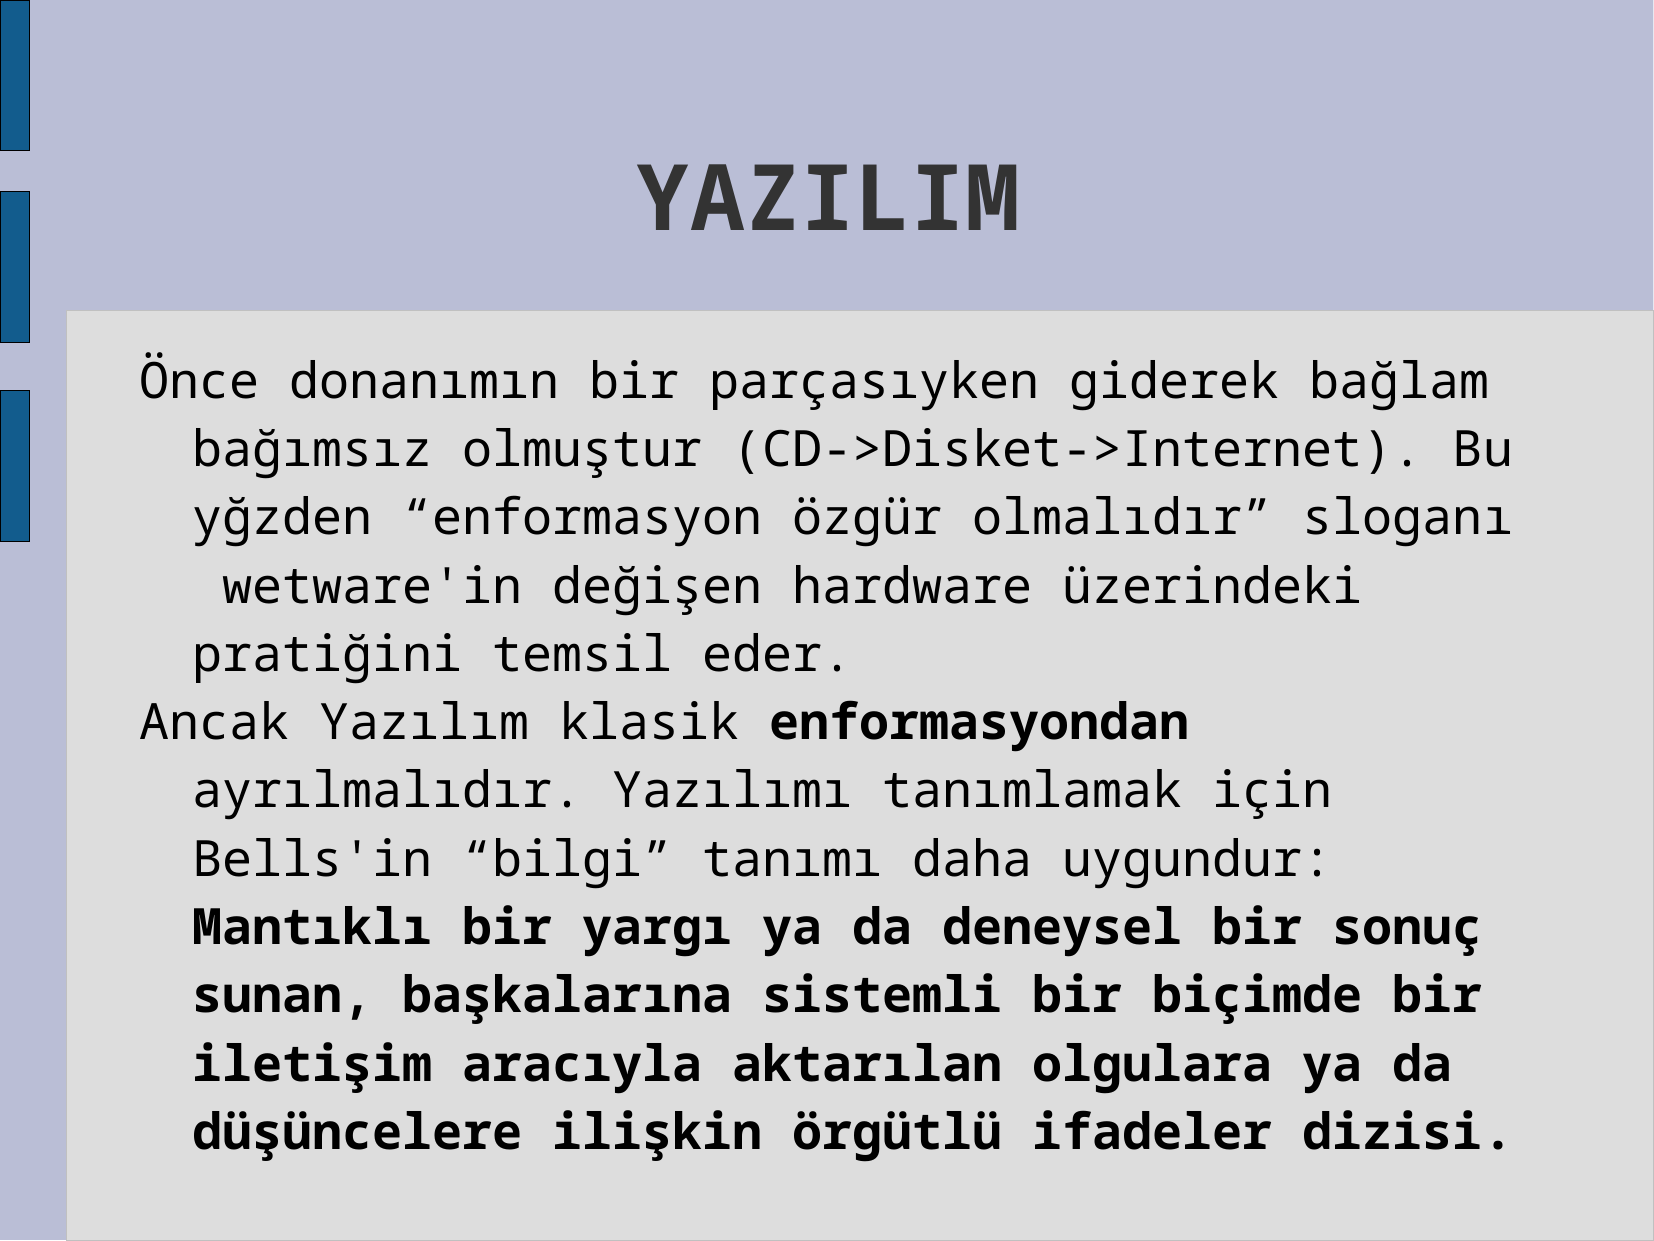

# YAZILIM
Önce donanımın bir parçasıyken giderek bağlam bağımsız olmuştur (CD->Disket->Internet). Bu yğzden “enformasyon özgür olmalıdır” sloganı wetware'in değişen hardware üzerindeki pratiğini temsil eder.
Ancak Yazılım klasik enformasyondan ayrılmalıdır. Yazılımı tanımlamak için Bells'in “bilgi” tanımı daha uygundur: Mantıklı bir yargı ya da deneysel bir sonuç sunan, başkalarına sistemli bir biçimde bir iletişim aracıyla aktarılan olgulara ya da düşüncelere ilişkin örgütlü ifadeler dizisi.